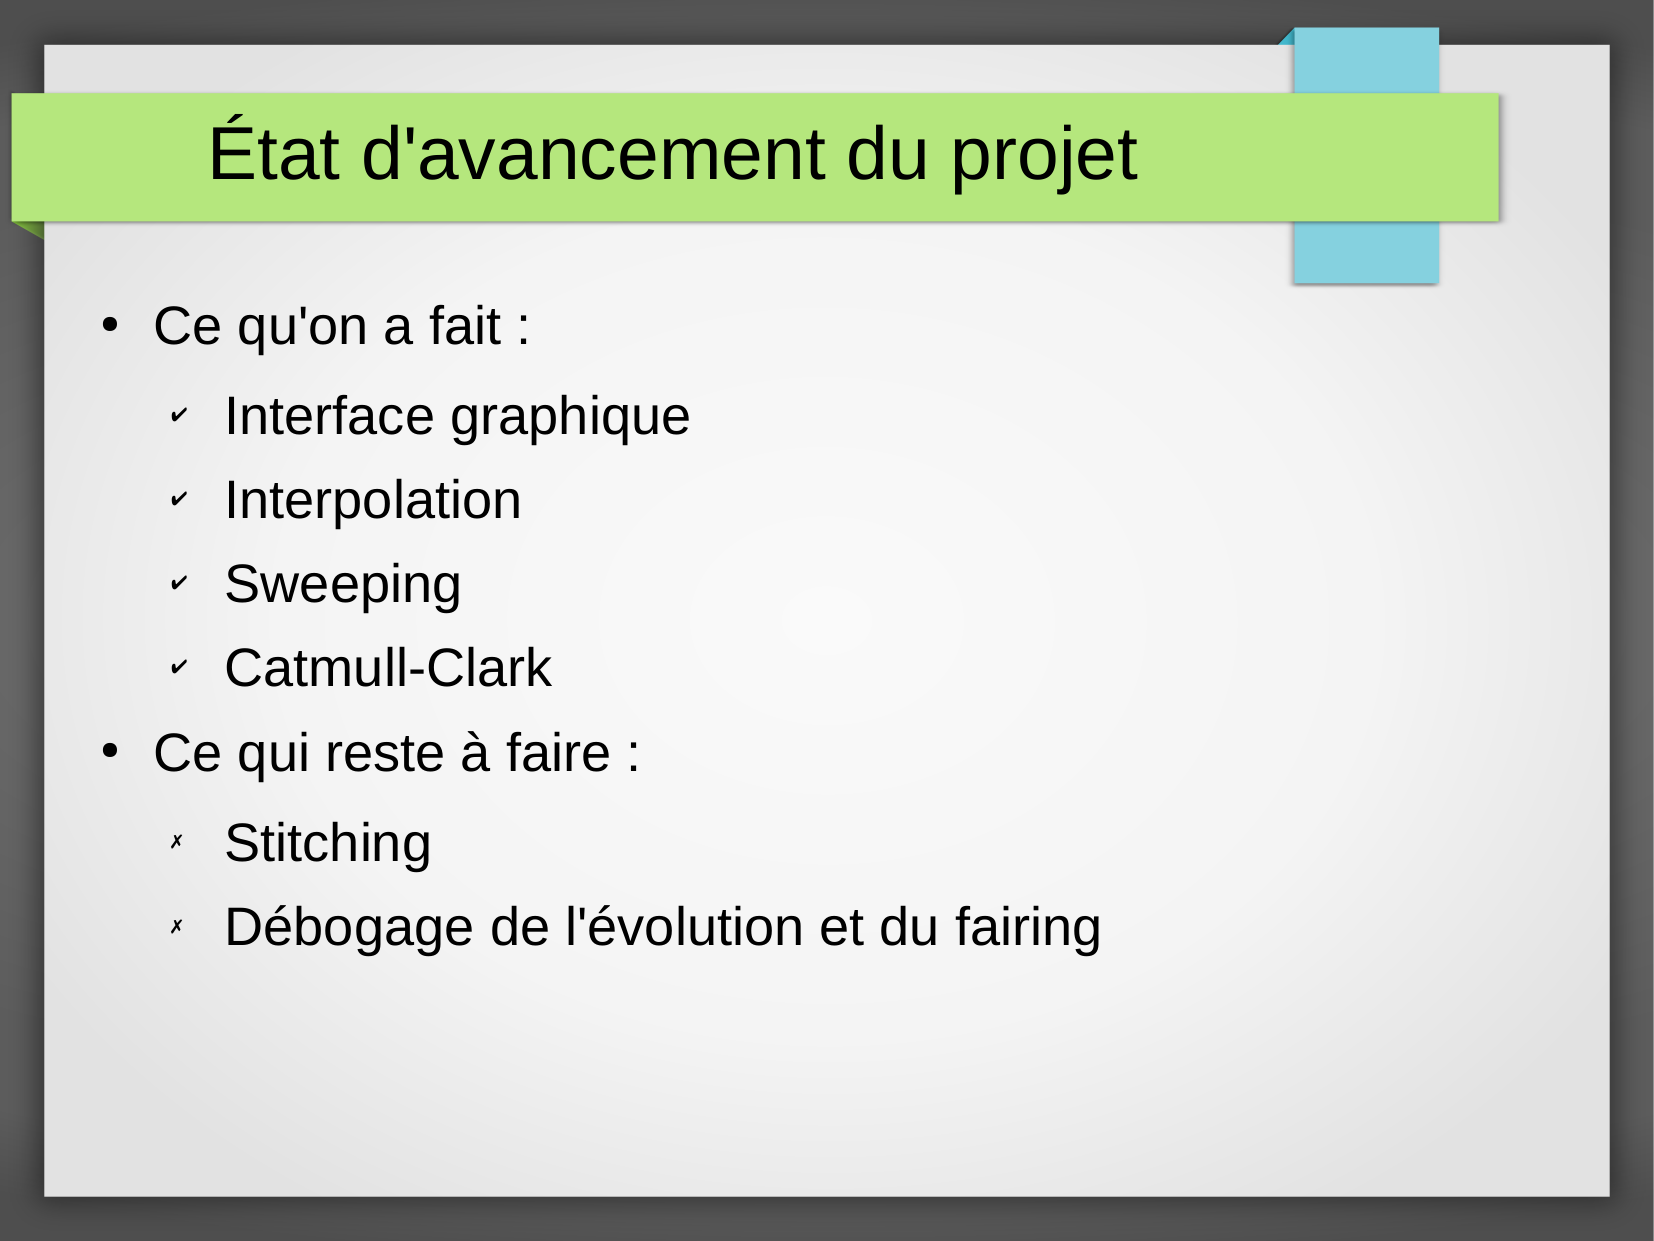

# État d'avancement du projet
Ce qu'on a fait :
Interface graphique
Interpolation
Sweeping
Catmull-Clark
Ce qui reste à faire :
Stitching
Débogage de l'évolution et du fairing